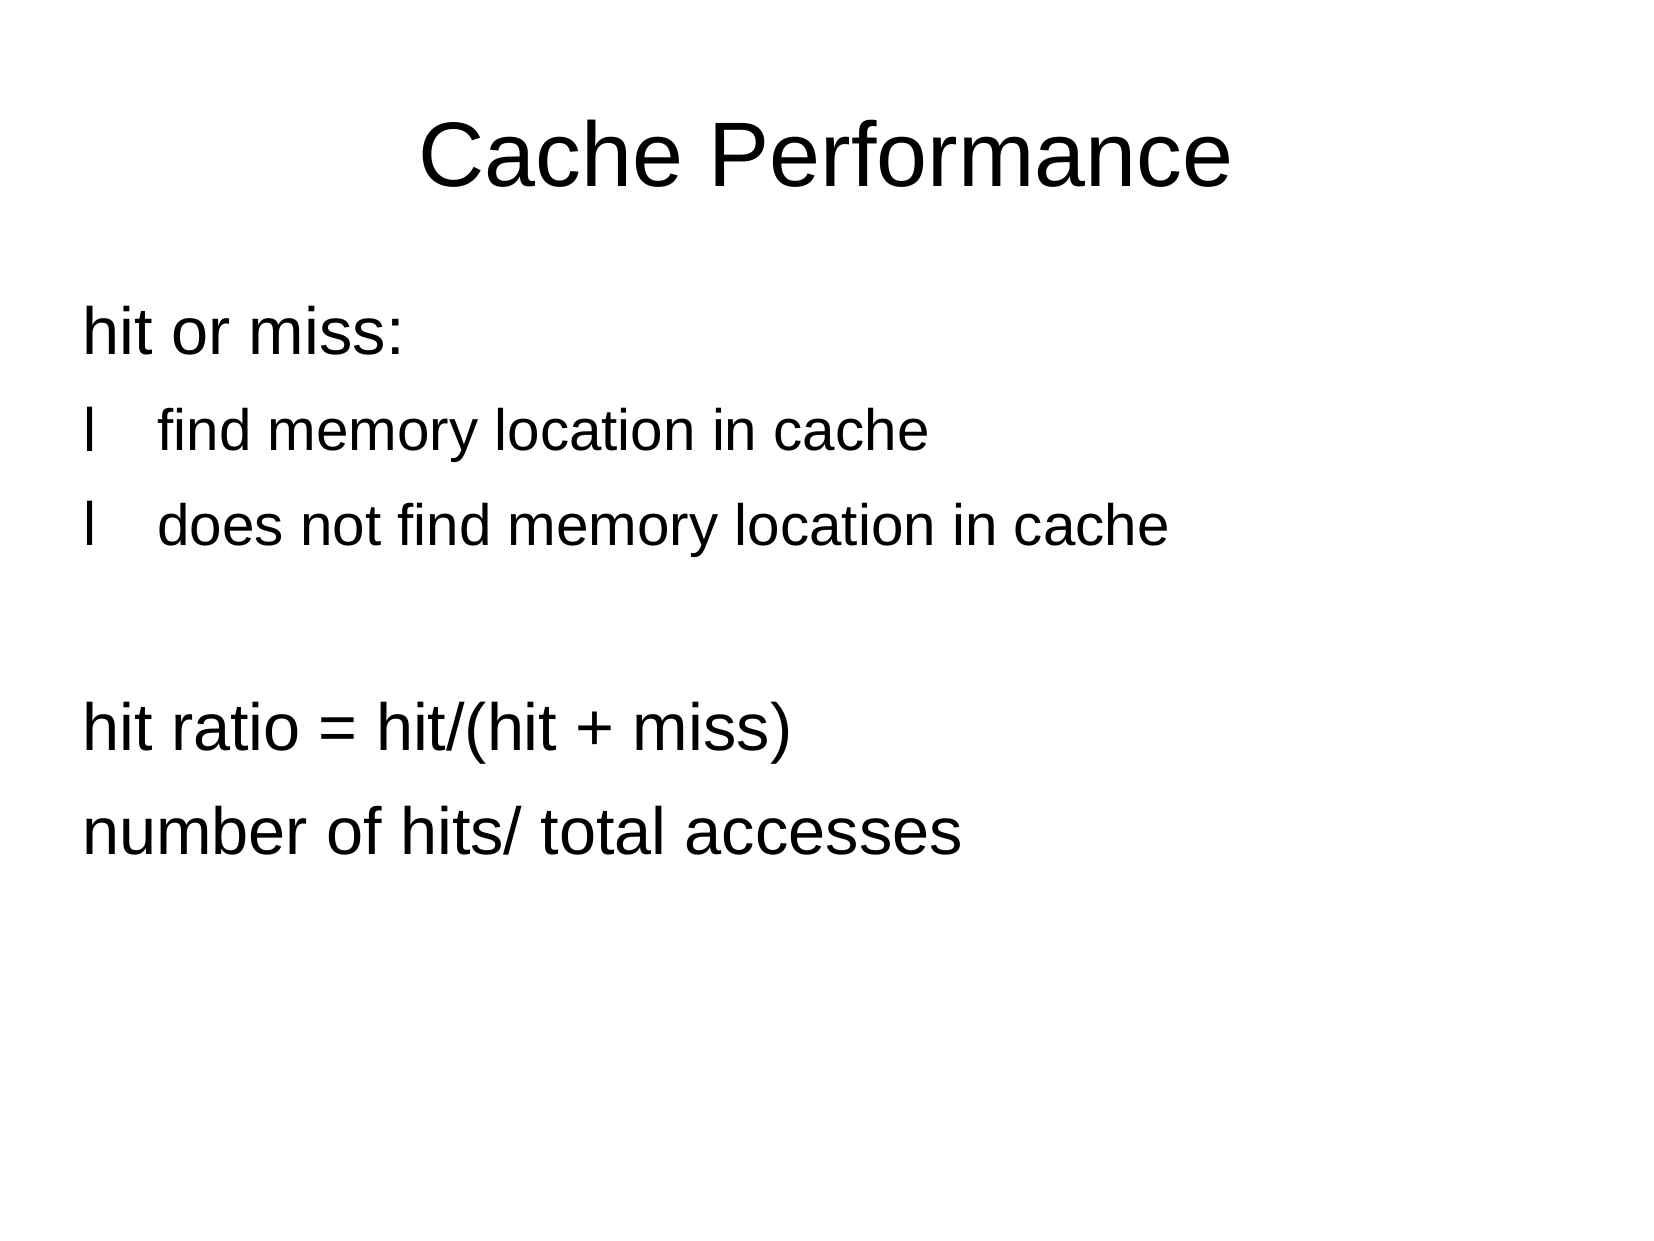

# Cache Performance
hit or miss:
find memory location in cache
does not find memory location in cache
hit ratio = hit/(hit + miss)
number of hits/ total accesses